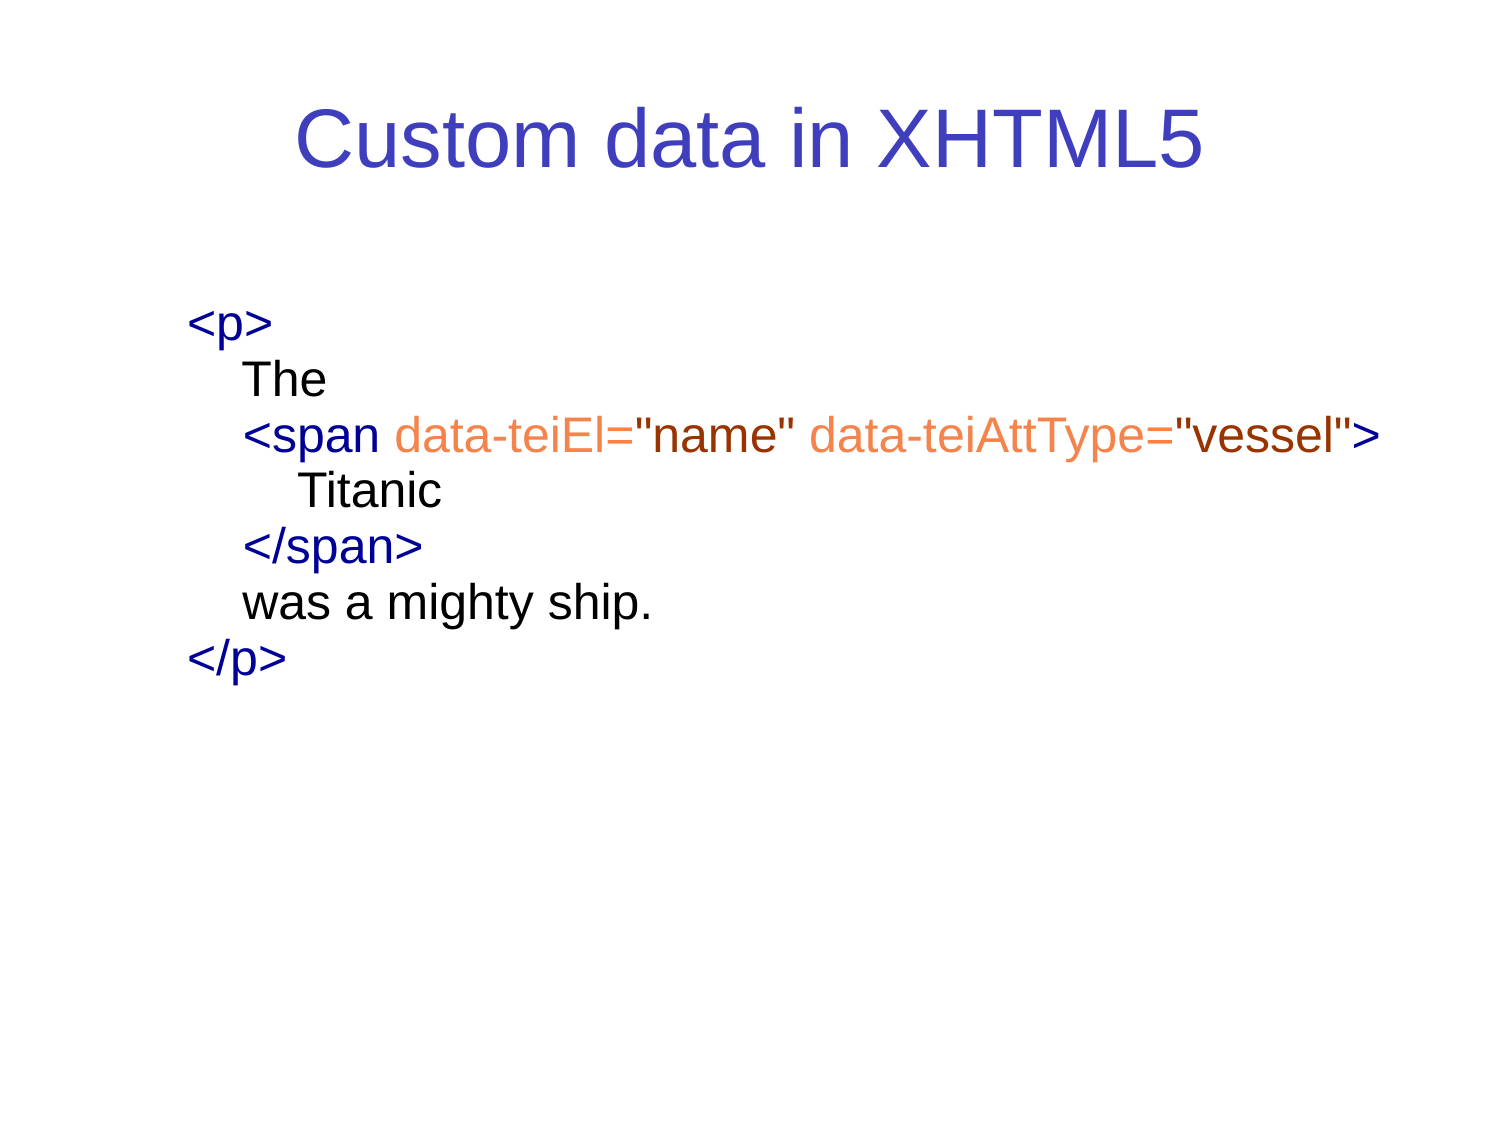

# Custom data in XHTML5
 <p>
 The
 <span data-teiEl="name" data-teiAttType="vessel">
 Titanic
 </span>
 was a mighty ship.
 </p>